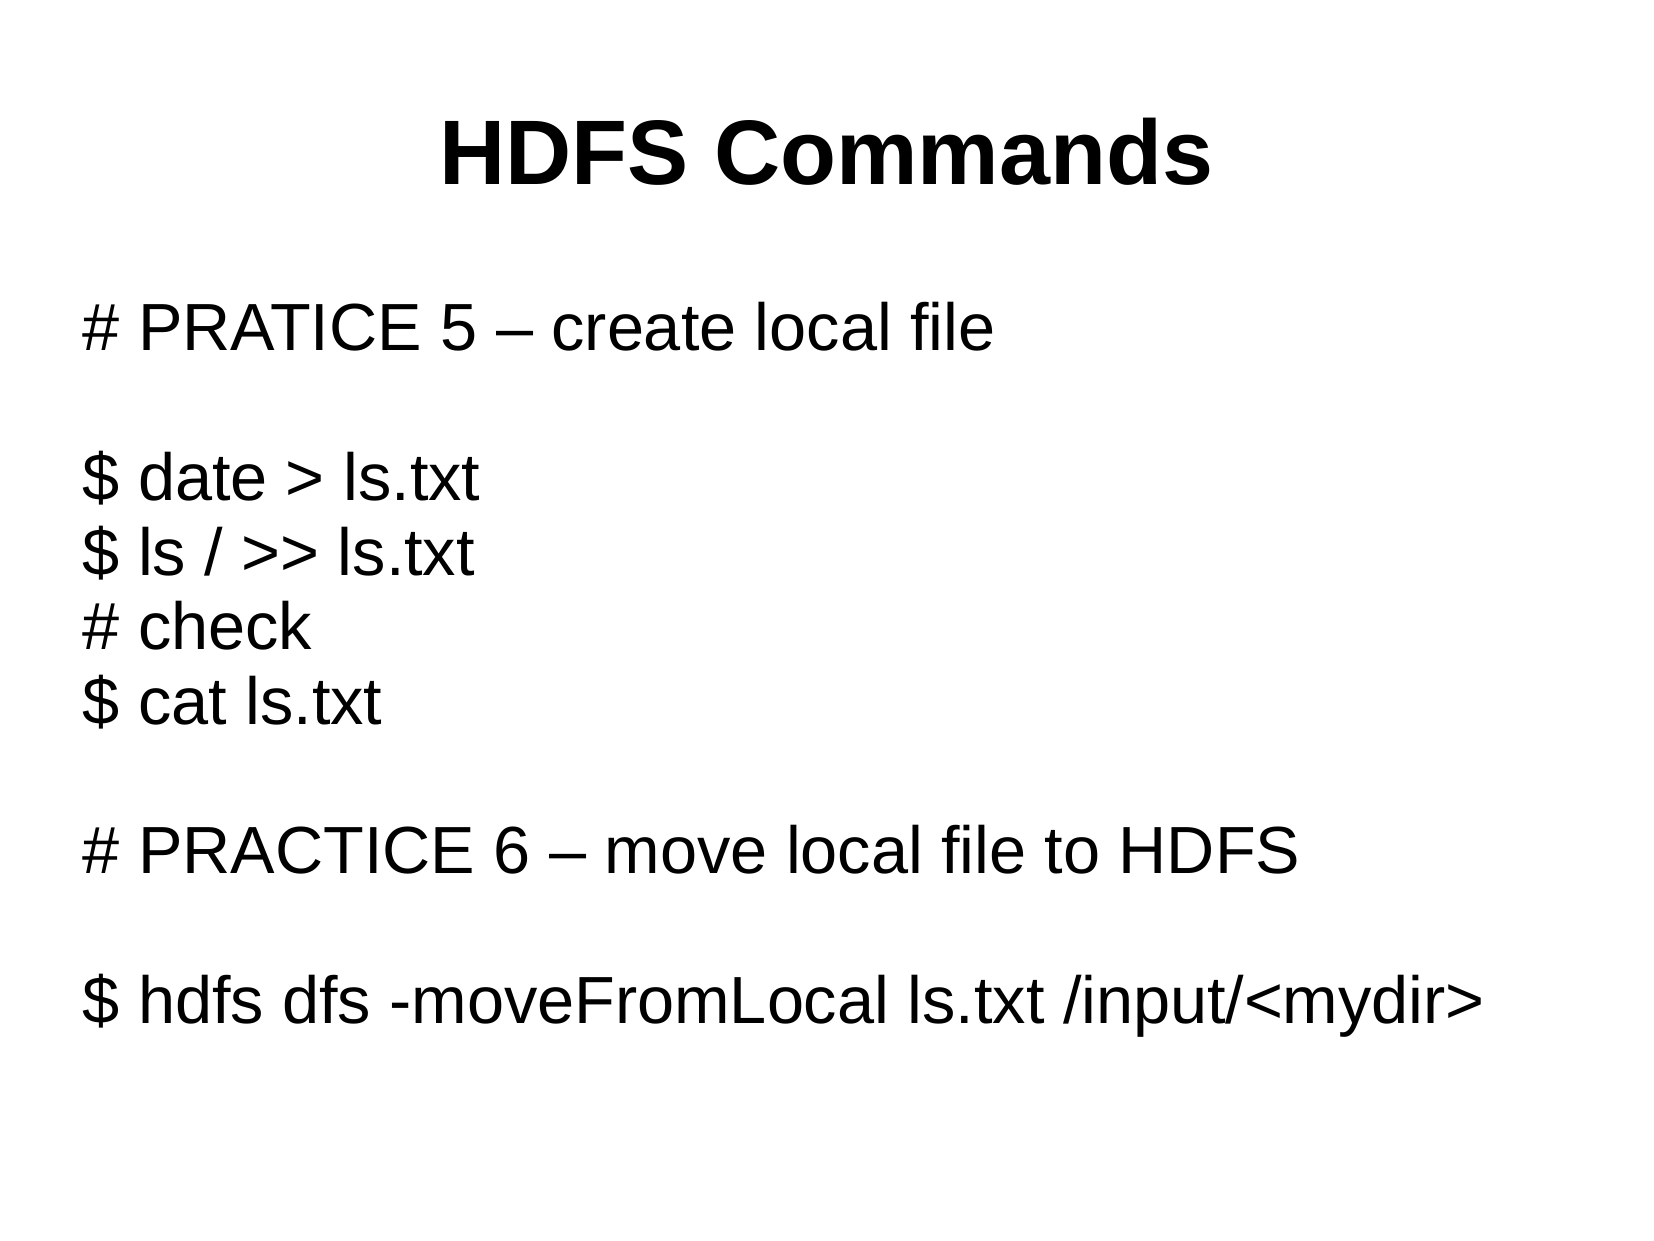

# HDFS Commands
# PRATICE 5 – create local file
$ date > ls.txt
$ ls / >> ls.txt
# check
$ cat ls.txt
# PRACTICE 6 – move local file to HDFS
$ hdfs dfs -moveFromLocal ls.txt /input/<mydir>